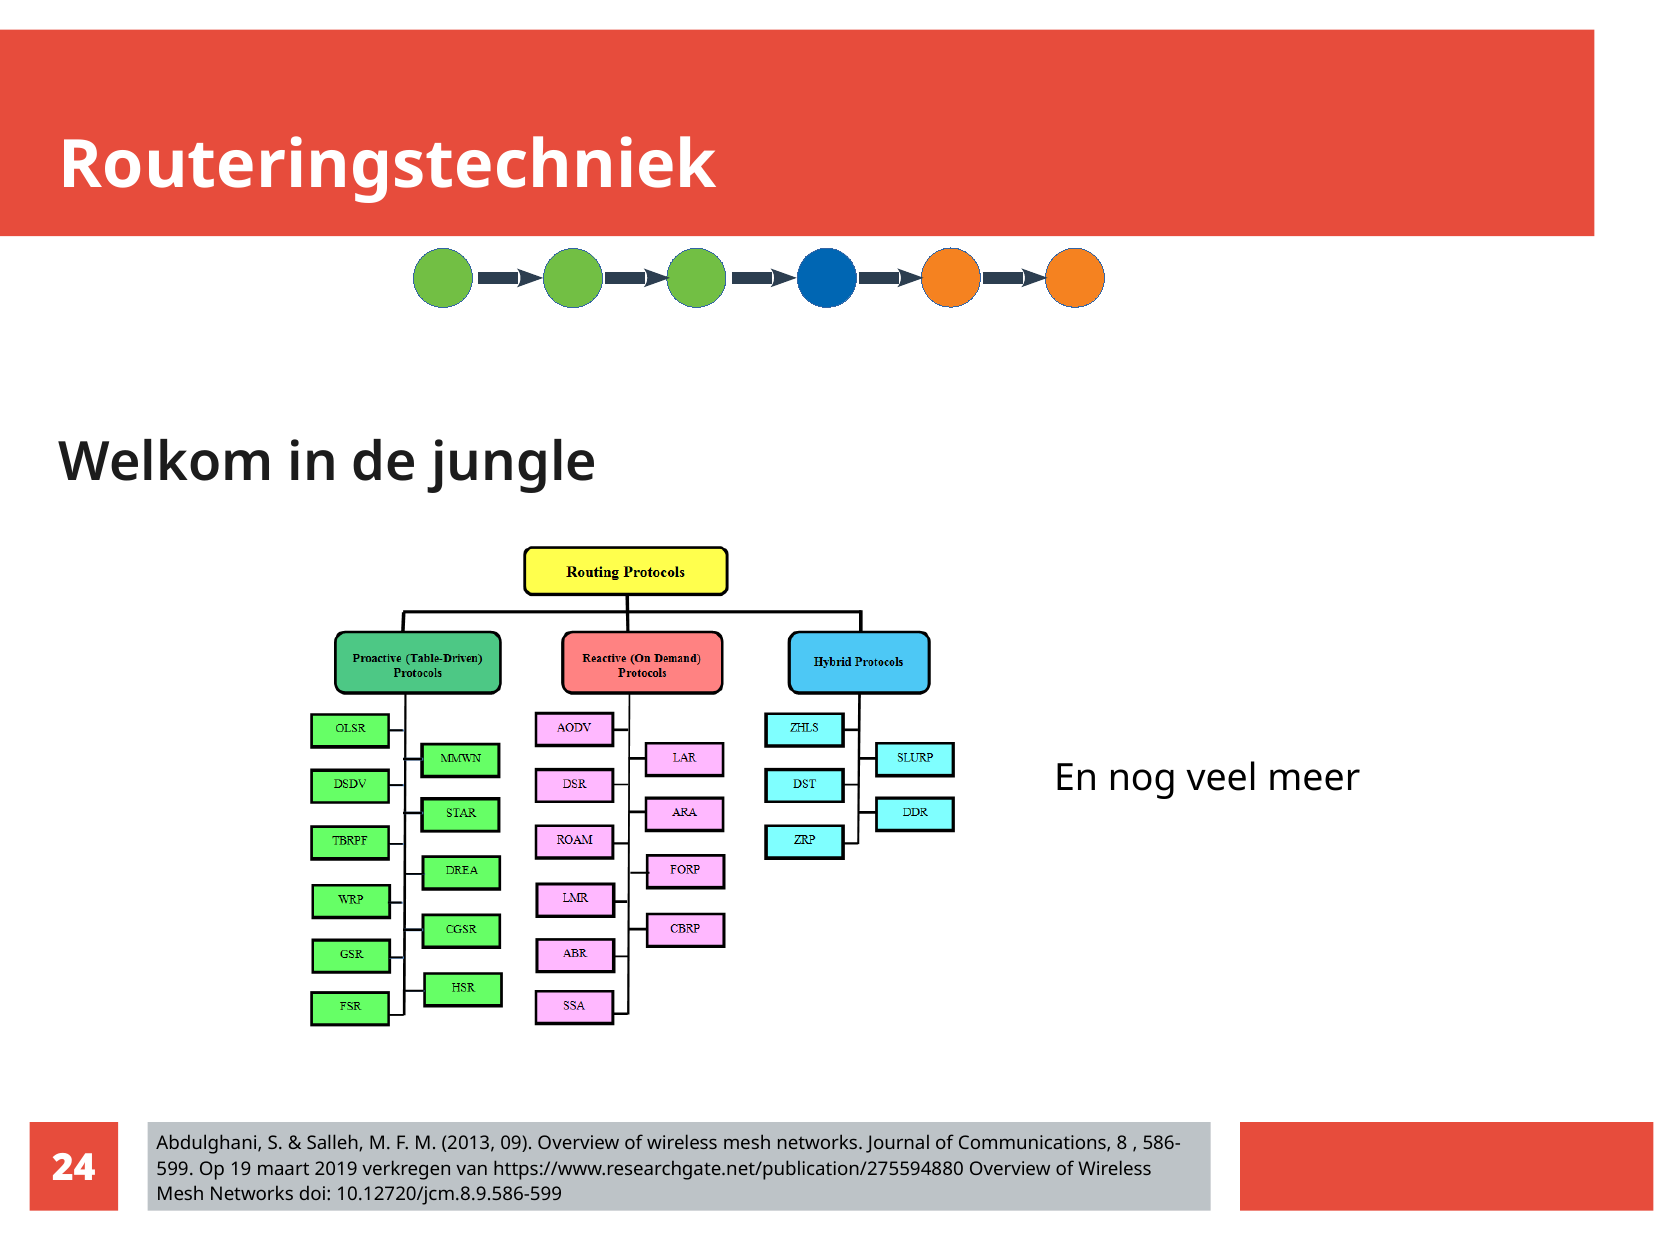

# Routeringstechniek
Welkom in de jungle
En nog veel meer
24
Abdulghani, S. & Salleh, M. F. M. (2013, 09). Overview of wireless mesh networks. Journal of Communications, 8 , 586-599. Op 19 maart 2019 verkregen van https://www.researchgate.net/publication/275594880 Overview of Wireless Mesh Networks doi: 10.12720/jcm.8.9.586-599